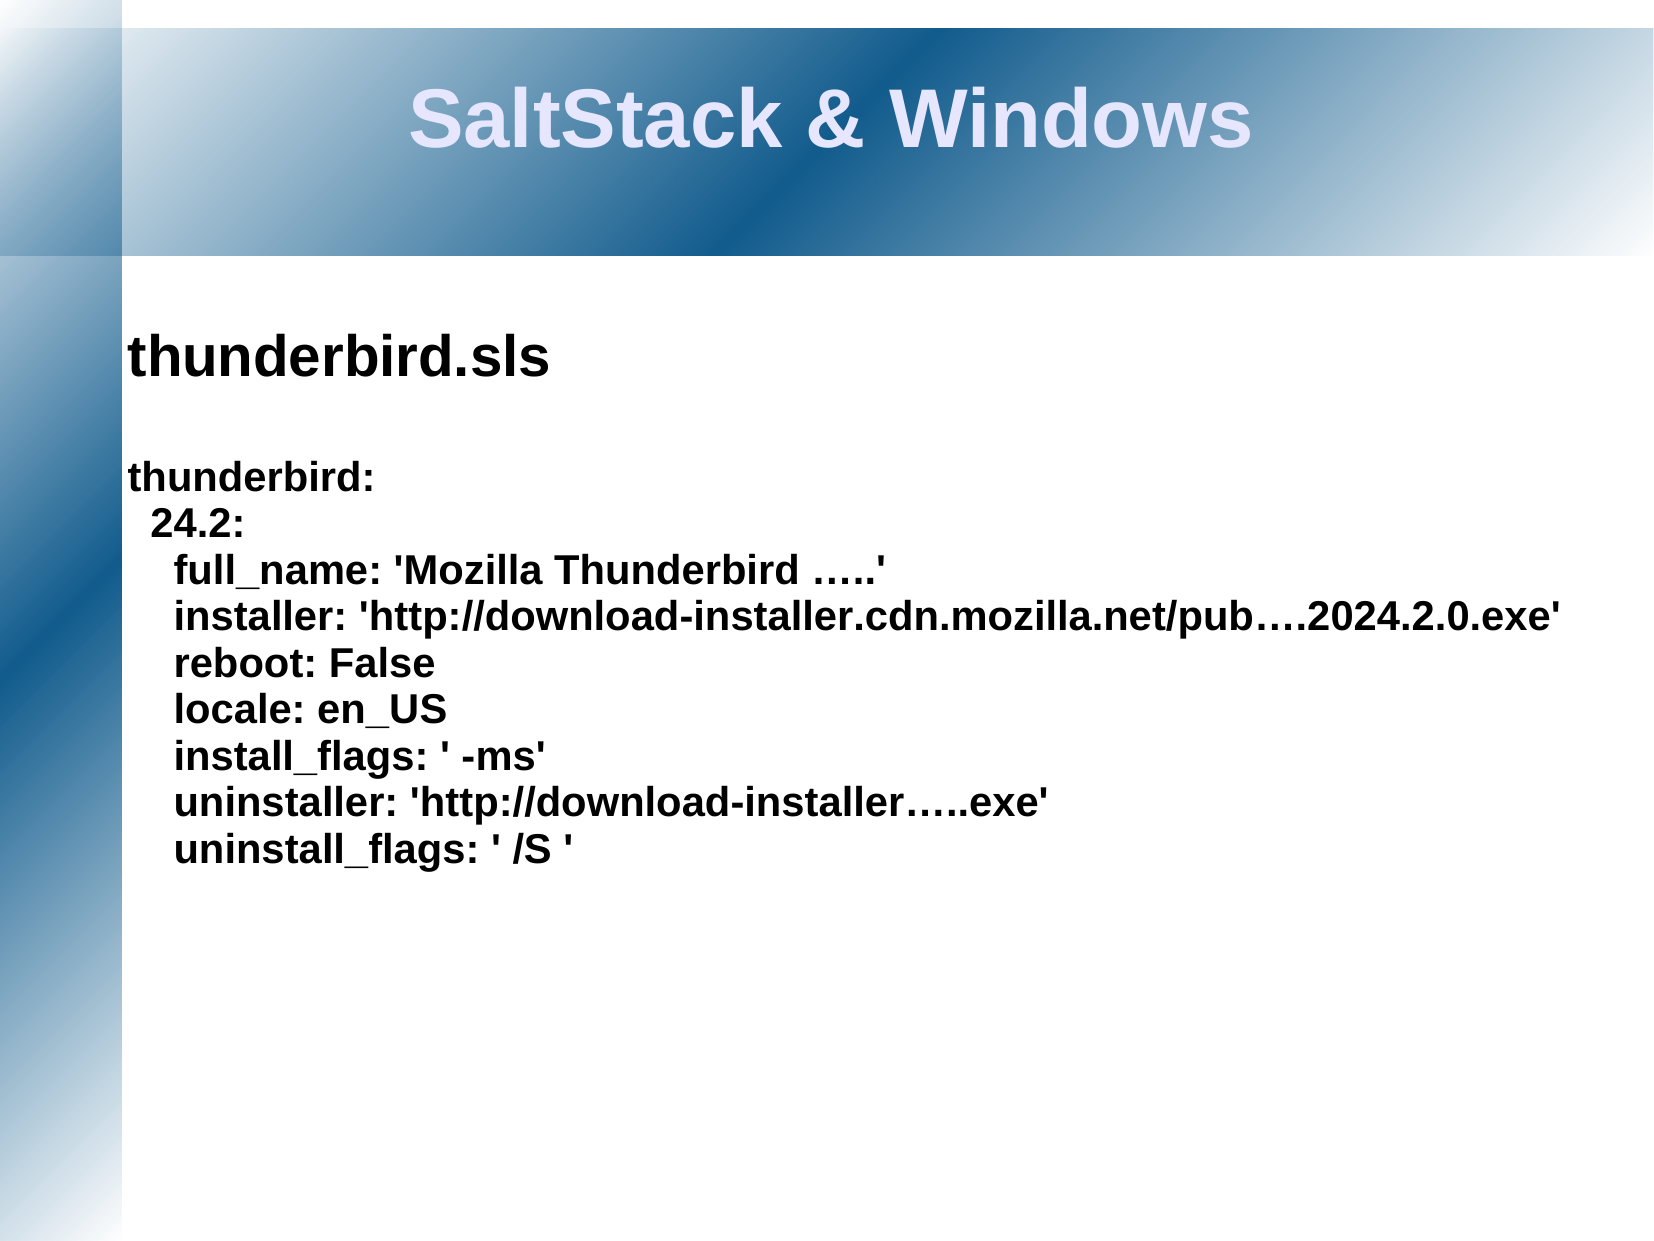

# SaltStack & Windows
thunderbird.sls
thunderbird:
 24.2:
 full_name: 'Mozilla Thunderbird …..'
 installer: 'http://download-installer.cdn.mozilla.net/pub….2024.2.0.exe'
 reboot: False
 locale: en_US
 install_flags: ' -ms'
 uninstaller: 'http://download-installer…..exe'
 uninstall_flags: ' /S '